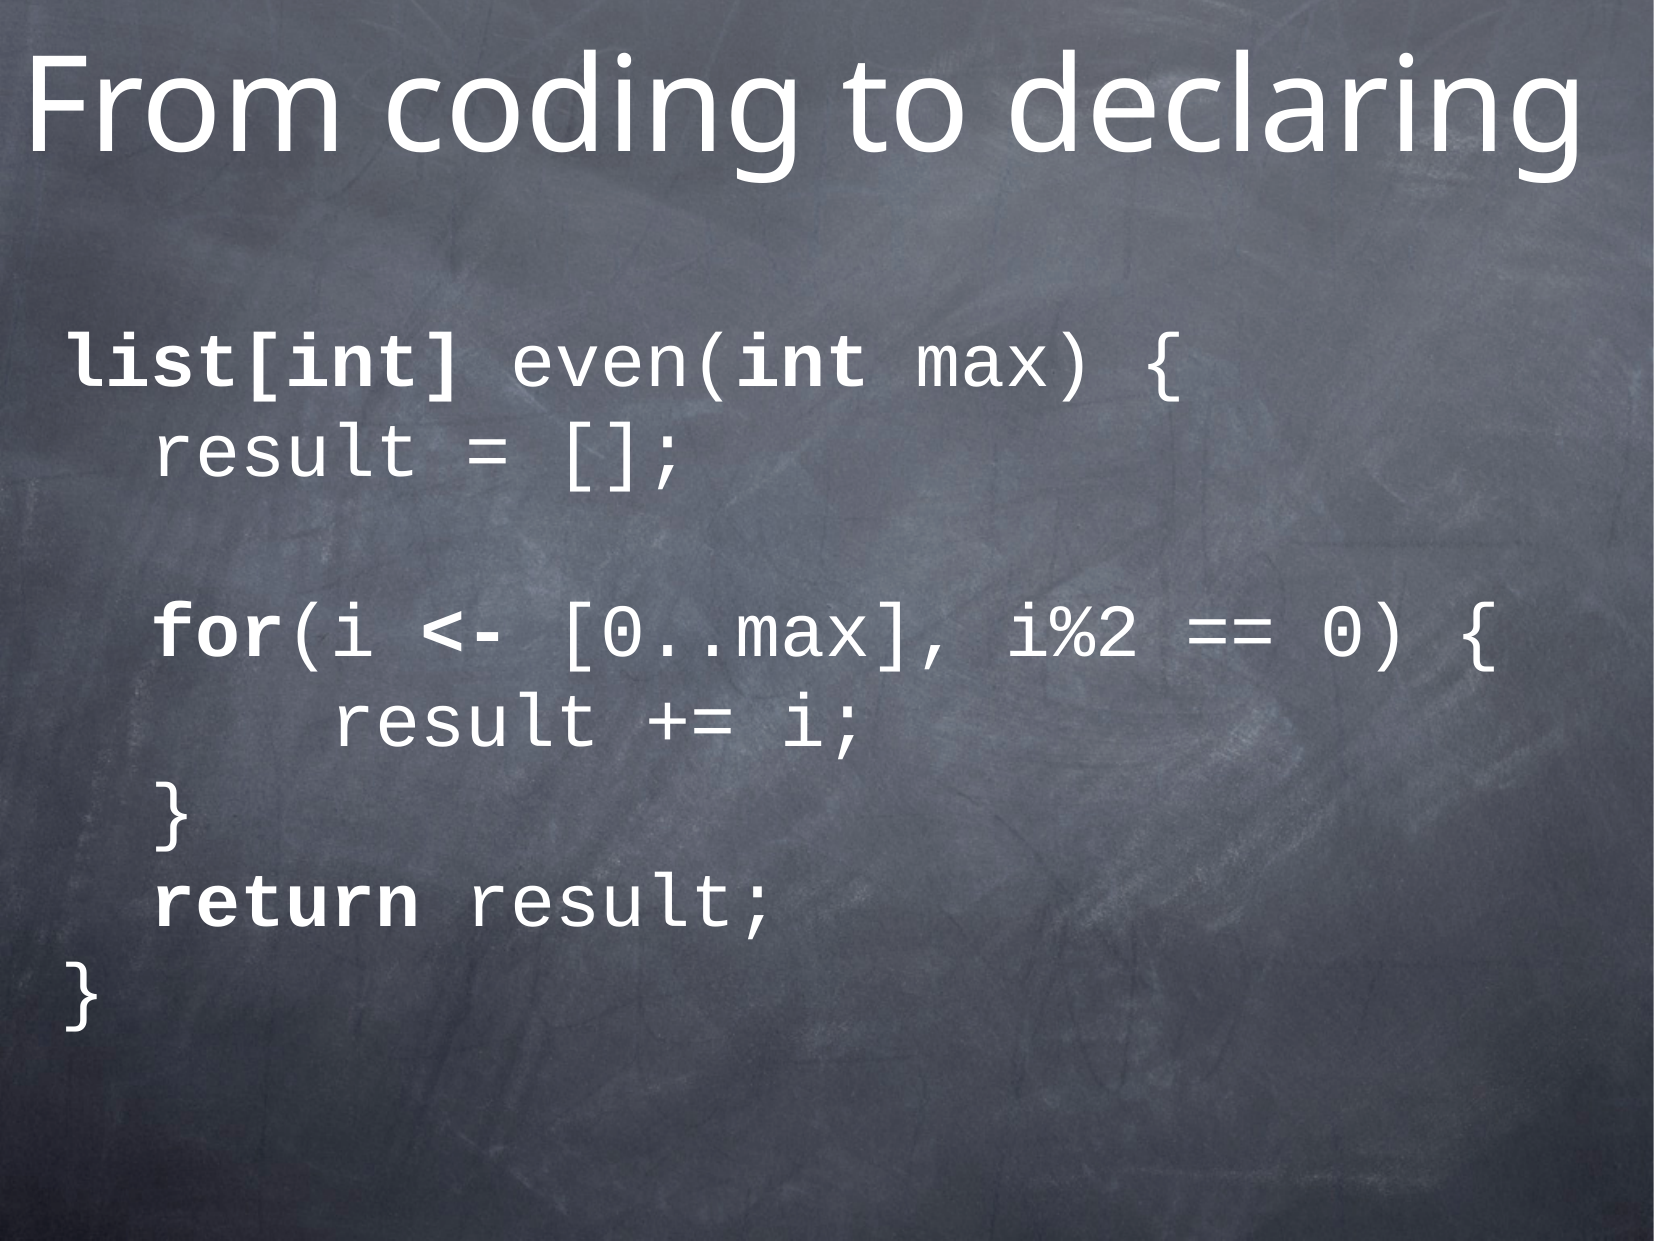

From coding to declaring
list[int] even(int max) {
 result = [];
 for(i <- [0..max], i%2 == 0) {
 result += i;
 }
 return result;
}